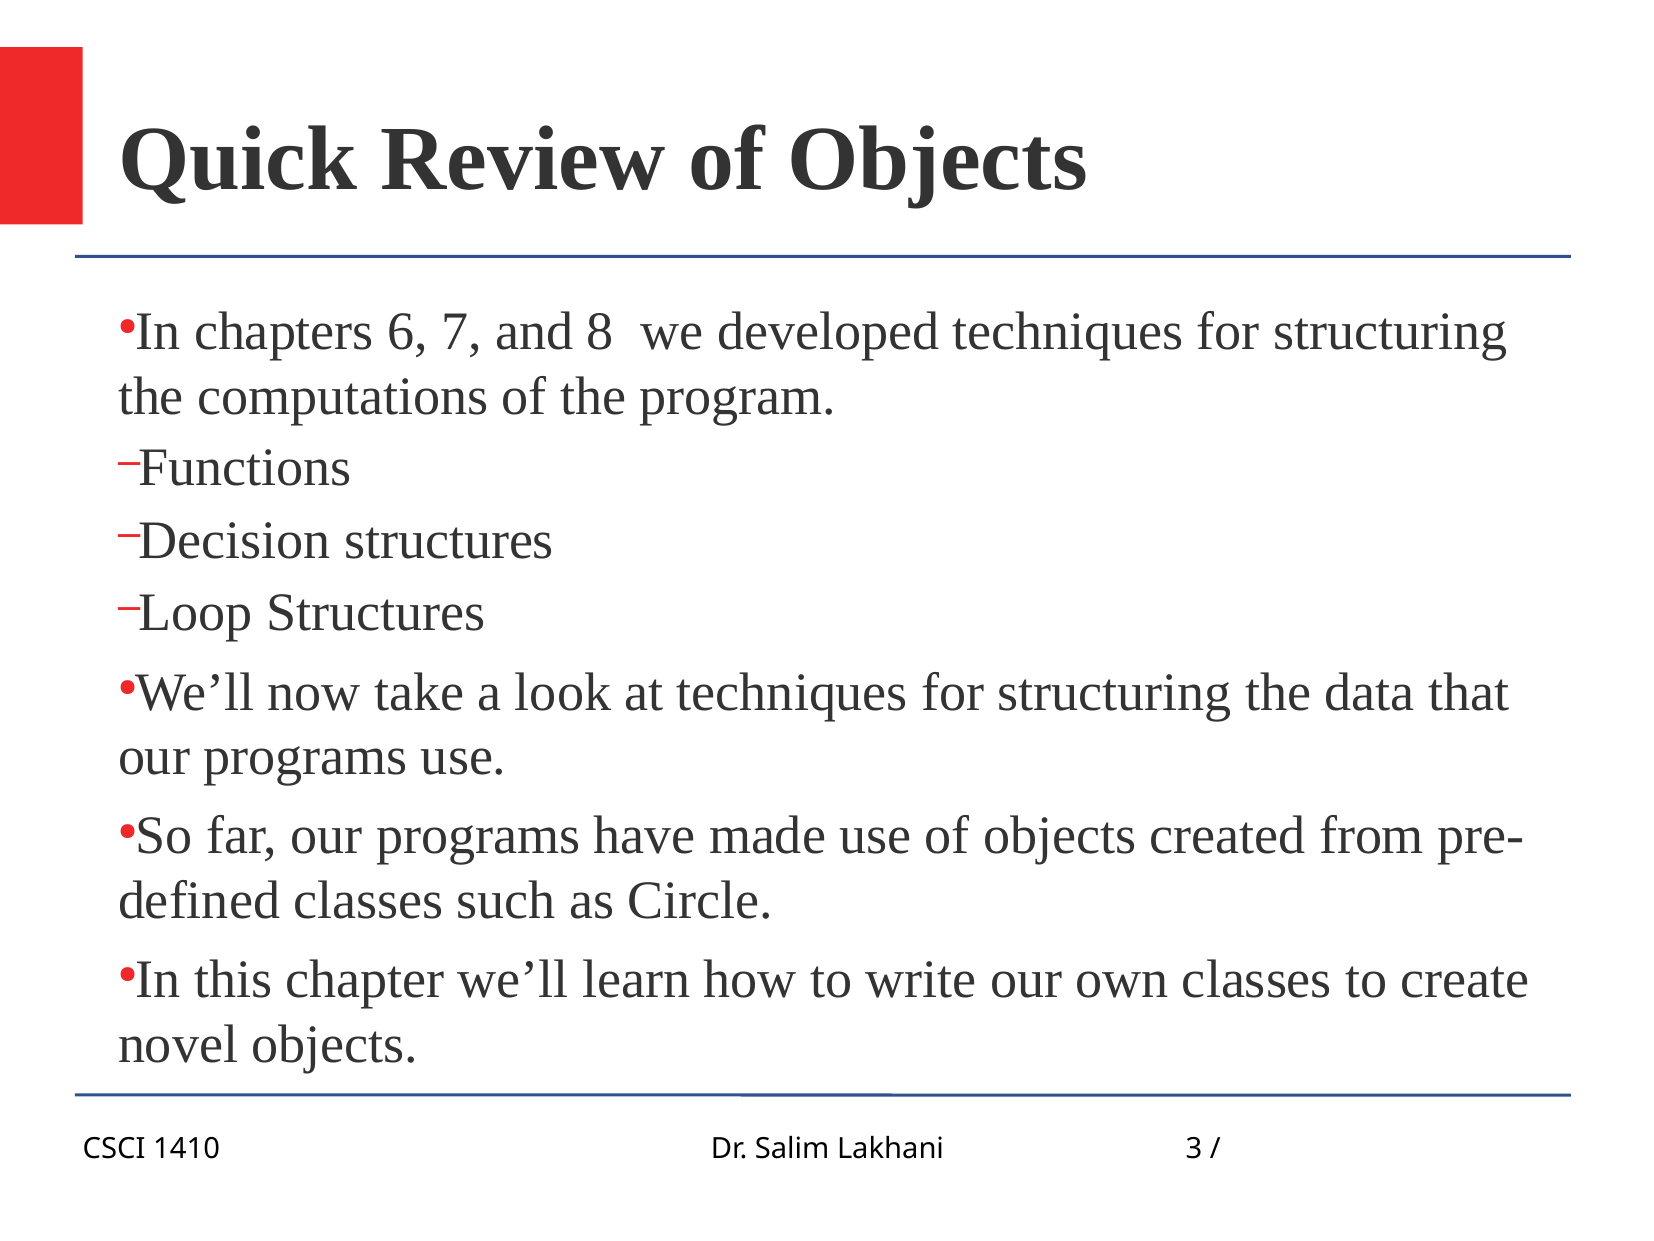

# Quick Review of Objects
In chapters 6, 7, and 8 we developed techniques for structuring the computations of the program.
Functions
Decision structures
Loop Structures
We’ll now take a look at techniques for structuring the data that our programs use.
So far, our programs have made use of objects created from pre-defined classes such as Circle.
In this chapter we’ll learn how to write our own classes to create novel objects.
CSCI 1410
Dr. Salim Lakhani
2 /